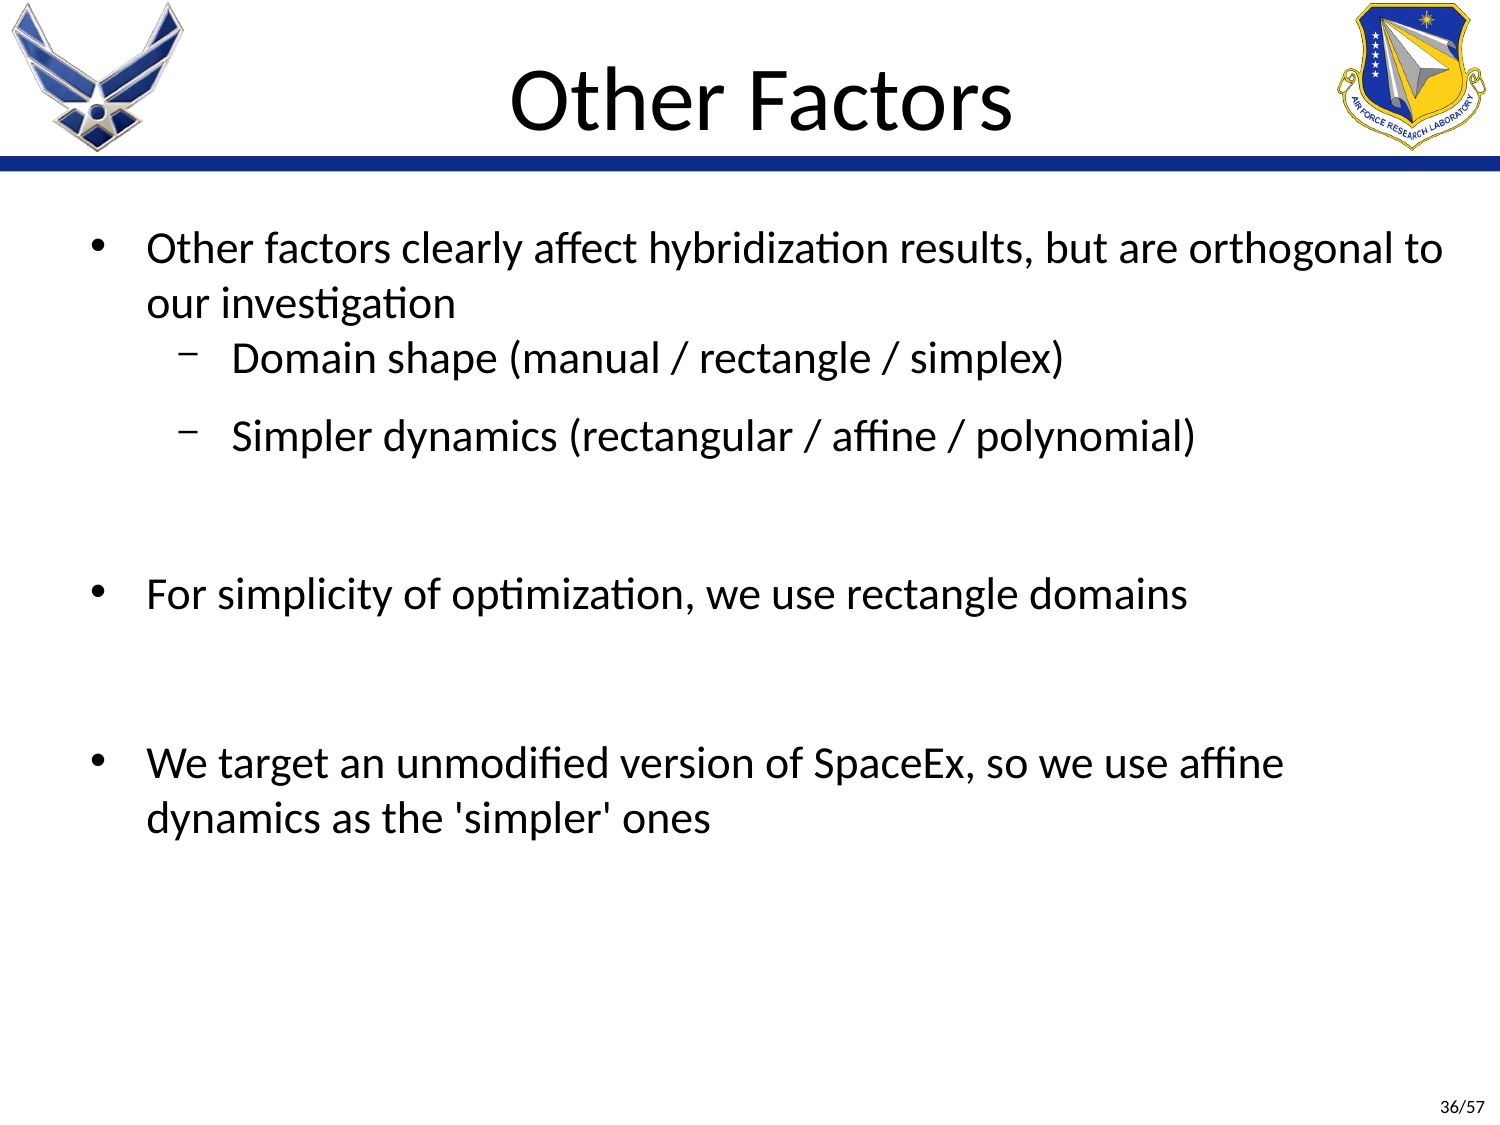

# Other Factors
Other factors clearly affect hybridization results, but are orthogonal to our investigation
Domain shape (manual / rectangle / simplex)
Simpler dynamics (rectangular / affine / polynomial)
For simplicity of optimization, we use rectangle domains
We target an unmodified version of SpaceEx, so we use affine dynamics as the 'simpler' ones